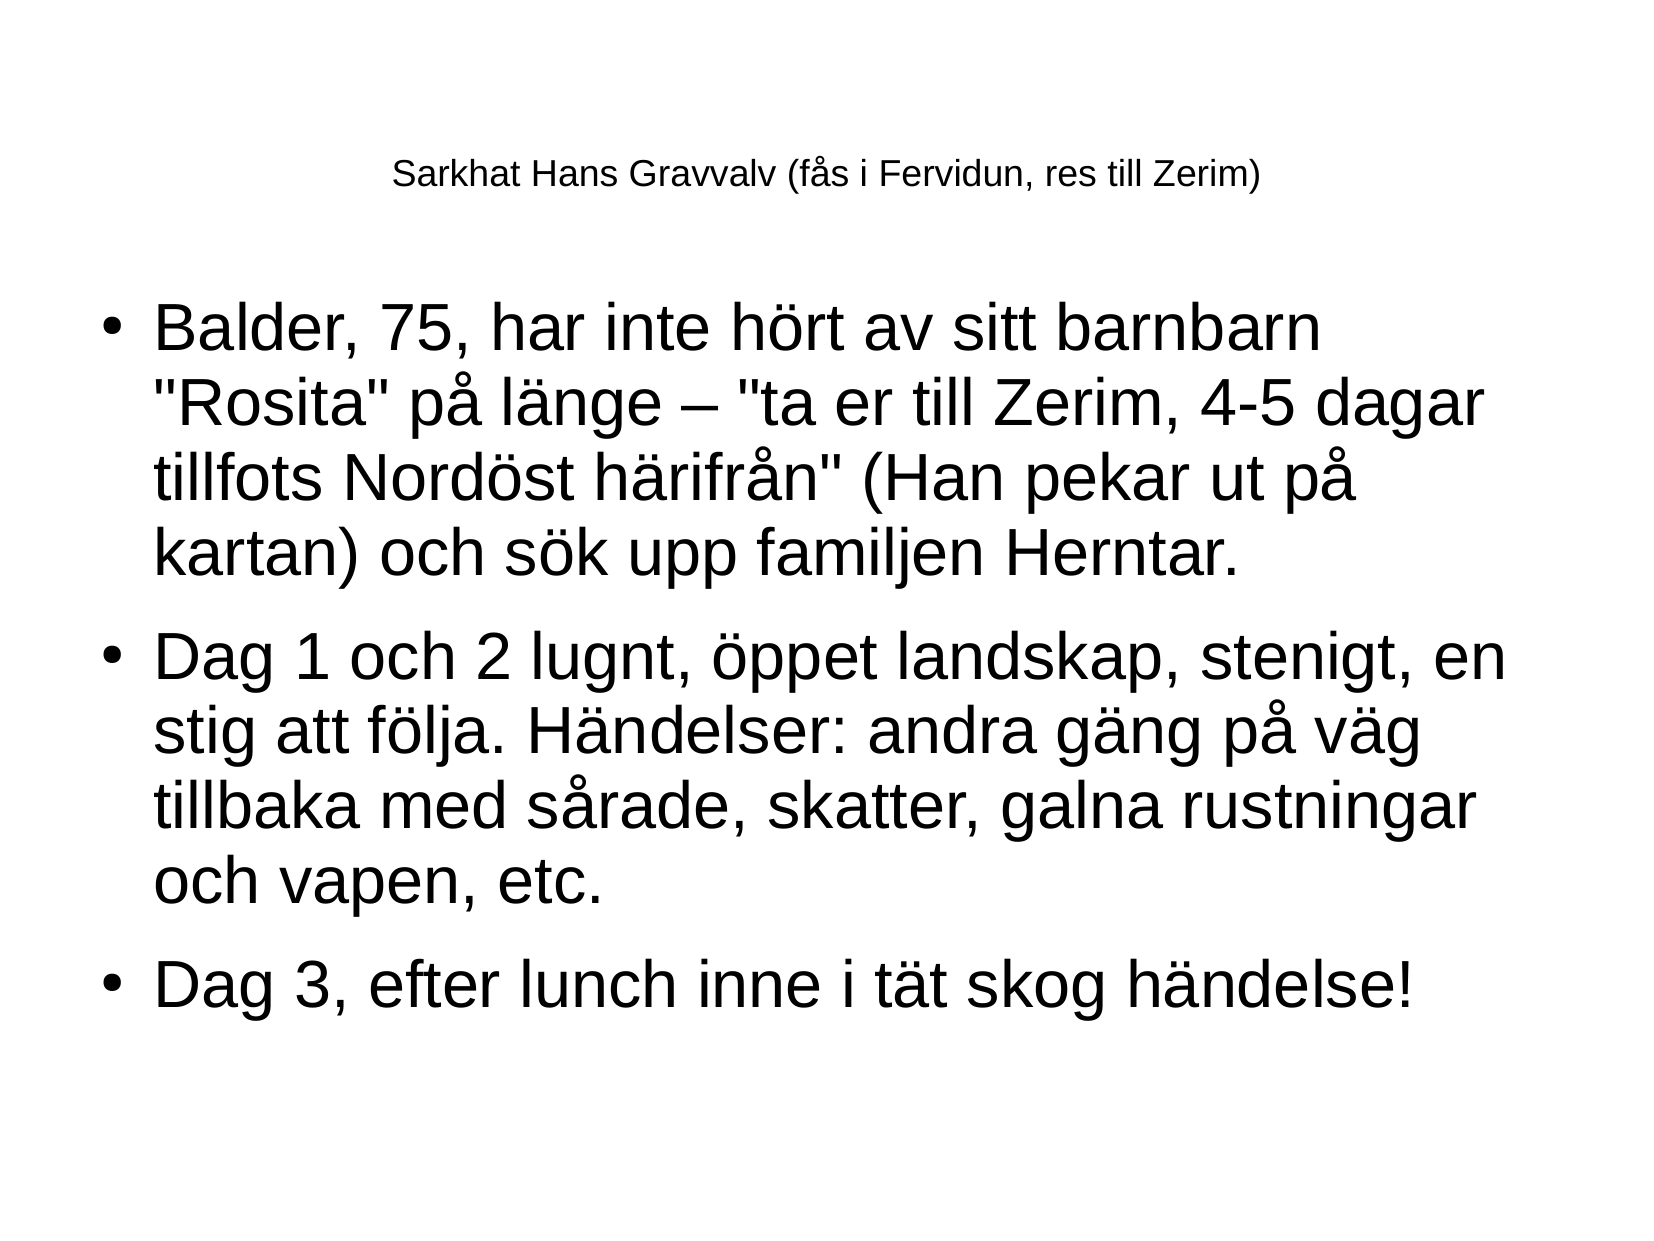

# Sarkhat Hans Gravvalv (fås i Fervidun, res till Zerim)
Balder, 75, har inte hört av sitt barnbarn "Rosita" på länge – "ta er till Zerim, 4-5 dagar tillfots Nordöst härifrån" (Han pekar ut på kartan) och sök upp familjen Herntar.
Dag 1 och 2 lugnt, öppet landskap, stenigt, en stig att följa. Händelser: andra gäng på väg tillbaka med sårade, skatter, galna rustningar och vapen, etc.
Dag 3, efter lunch inne i tät skog händelse!